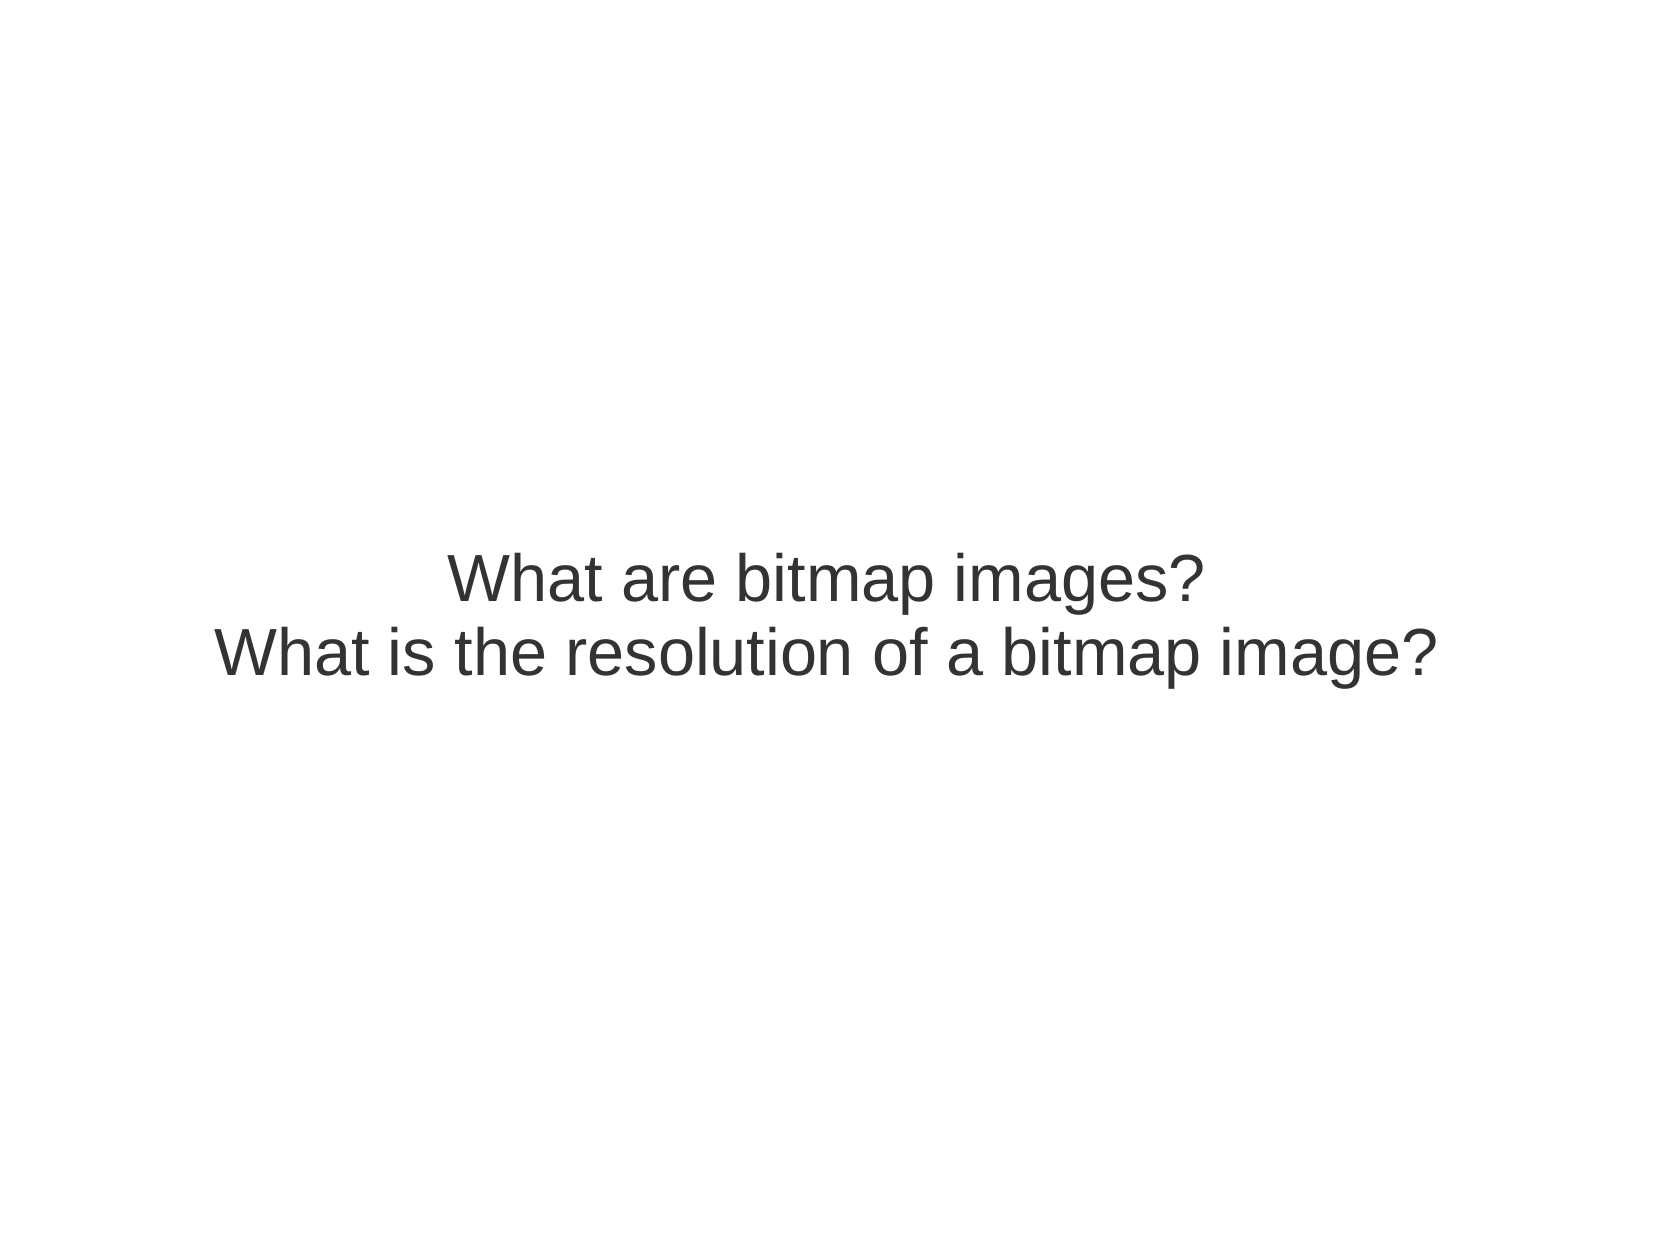

# What are bitmap images?
What is the resolution of a bitmap image?